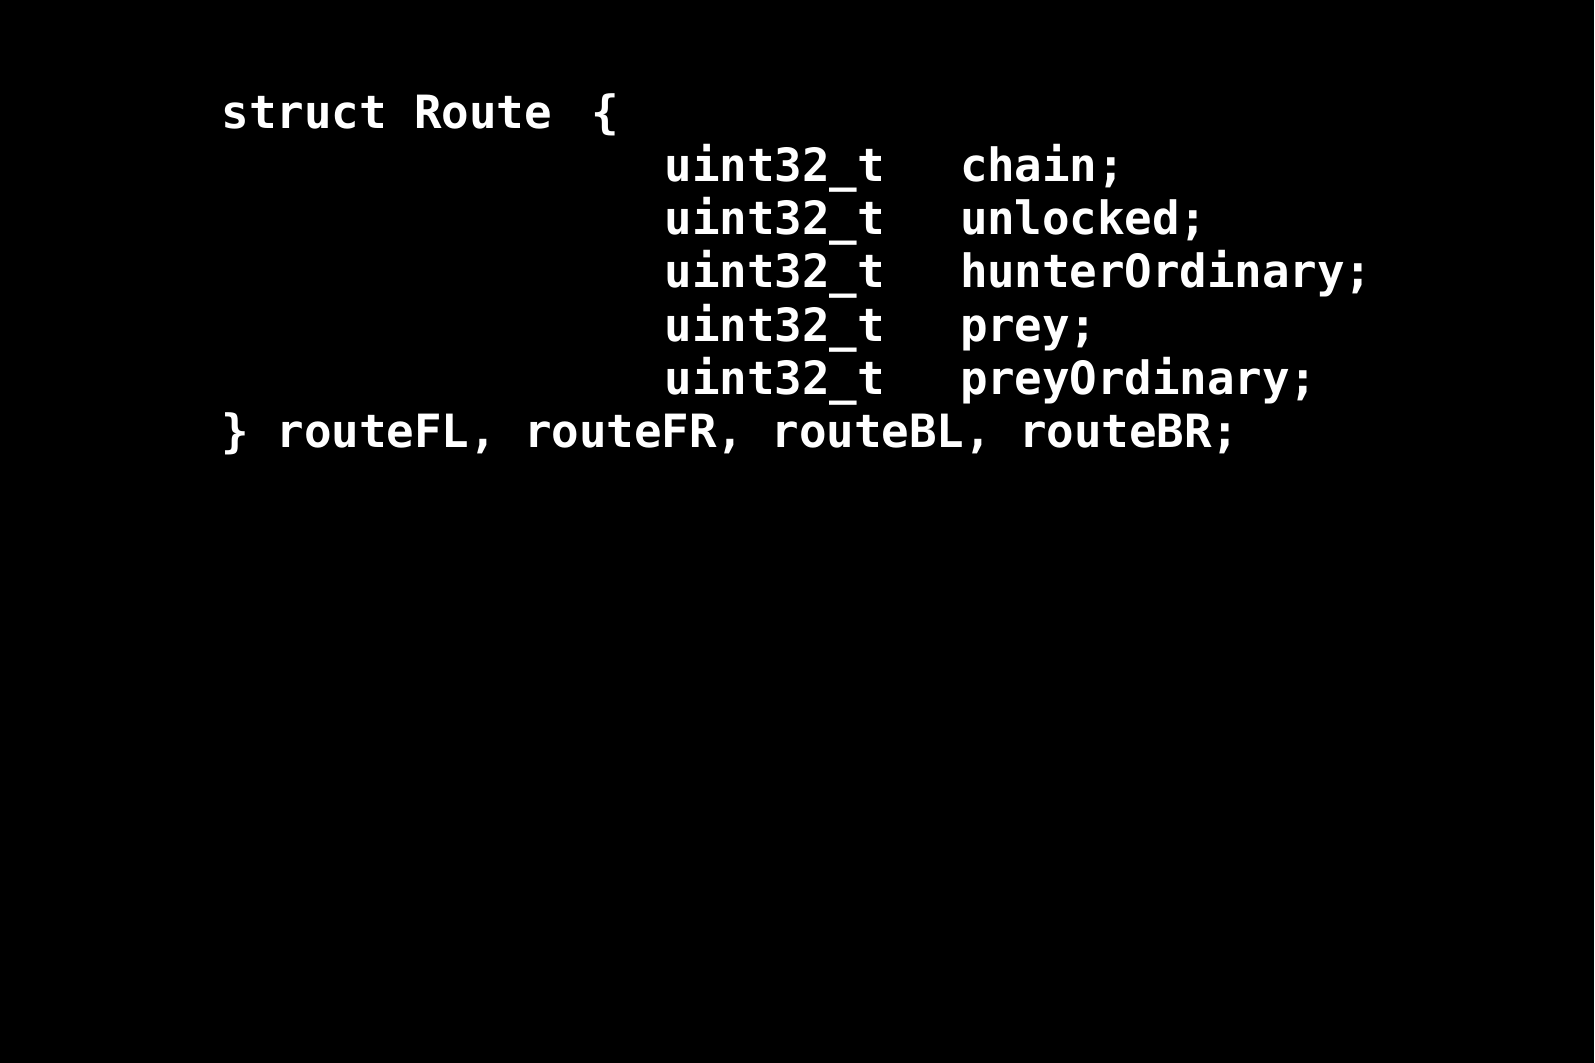

struct Route	{
						uint32_t		chain;
						uint32_t		unlocked;
						uint32_t		hunterOrdinary;
						uint32_t		prey;
						uint32_t		preyOrdinary;
} routeFL, routeFR, routeBL, routeBR;